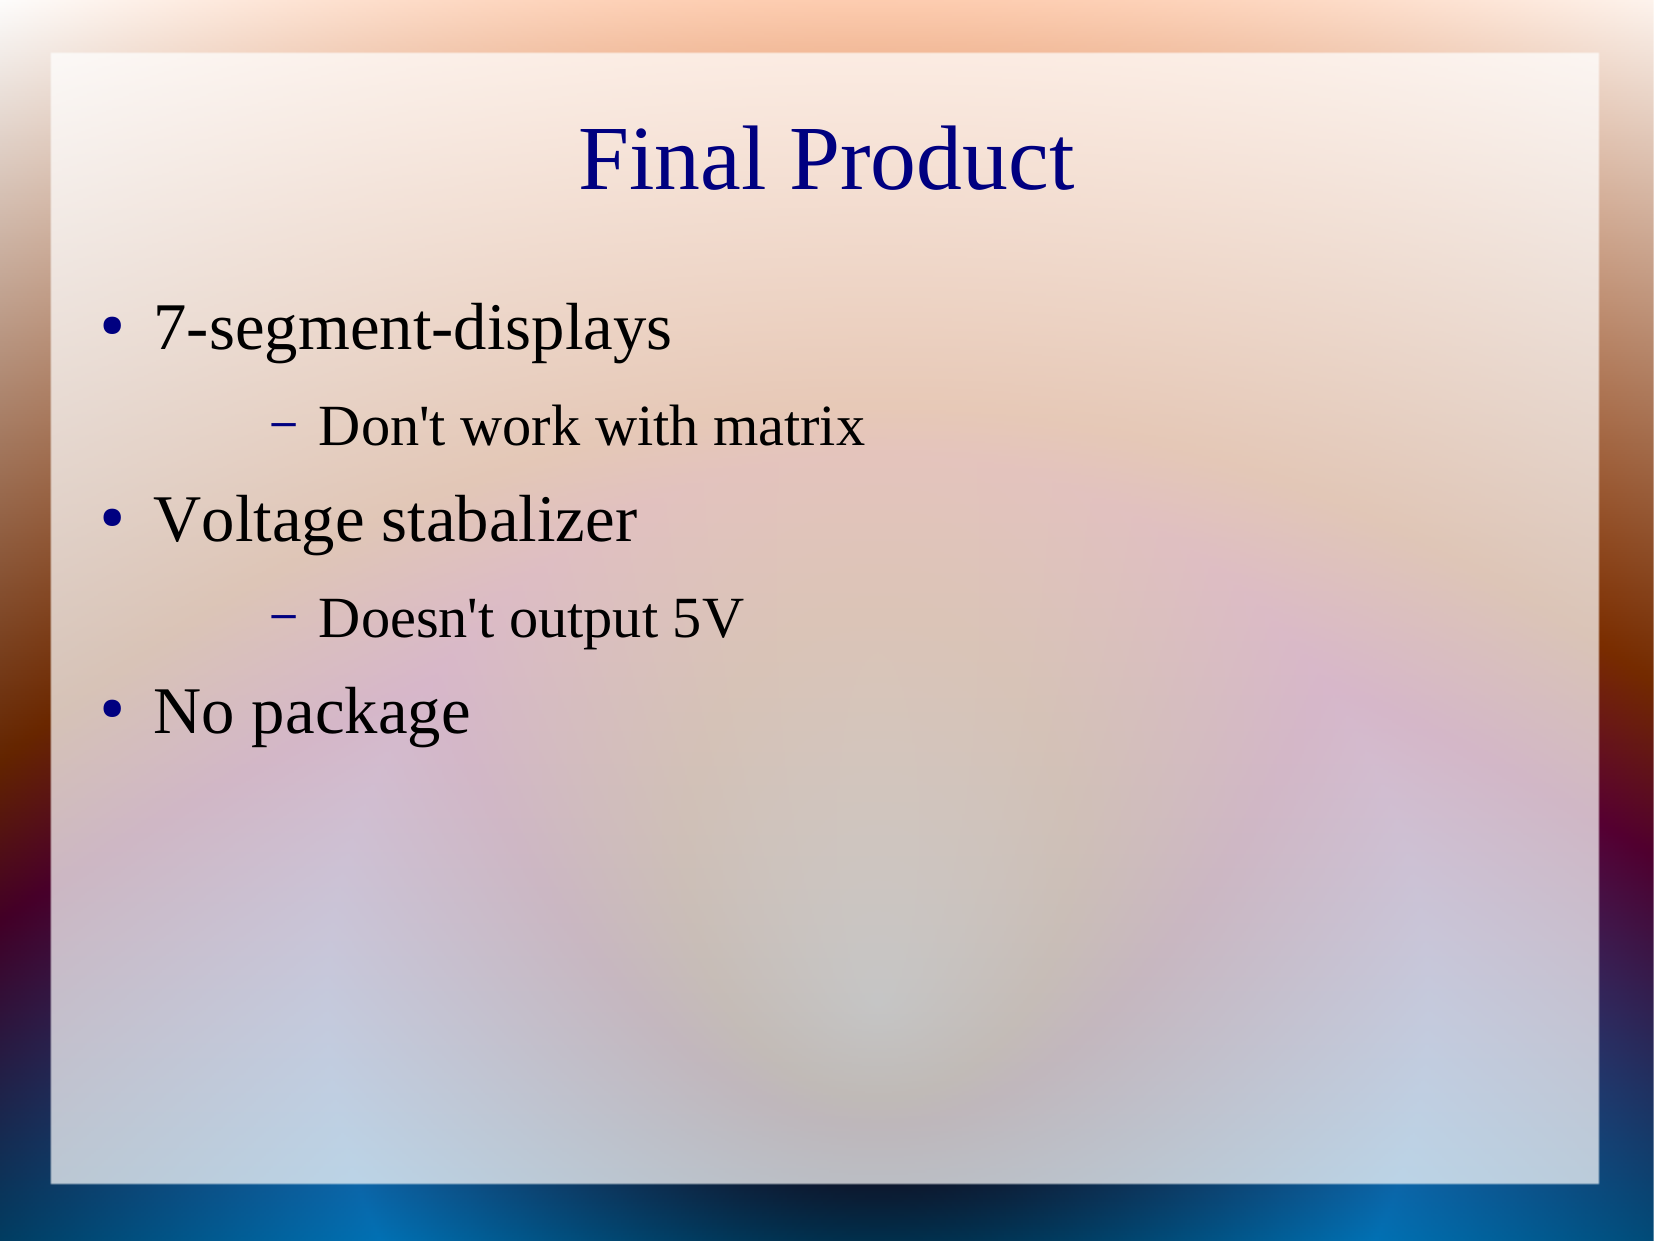

# Final Product
7-segment-displays
Don't work with matrix
Voltage stabalizer
Doesn't output 5V
No package